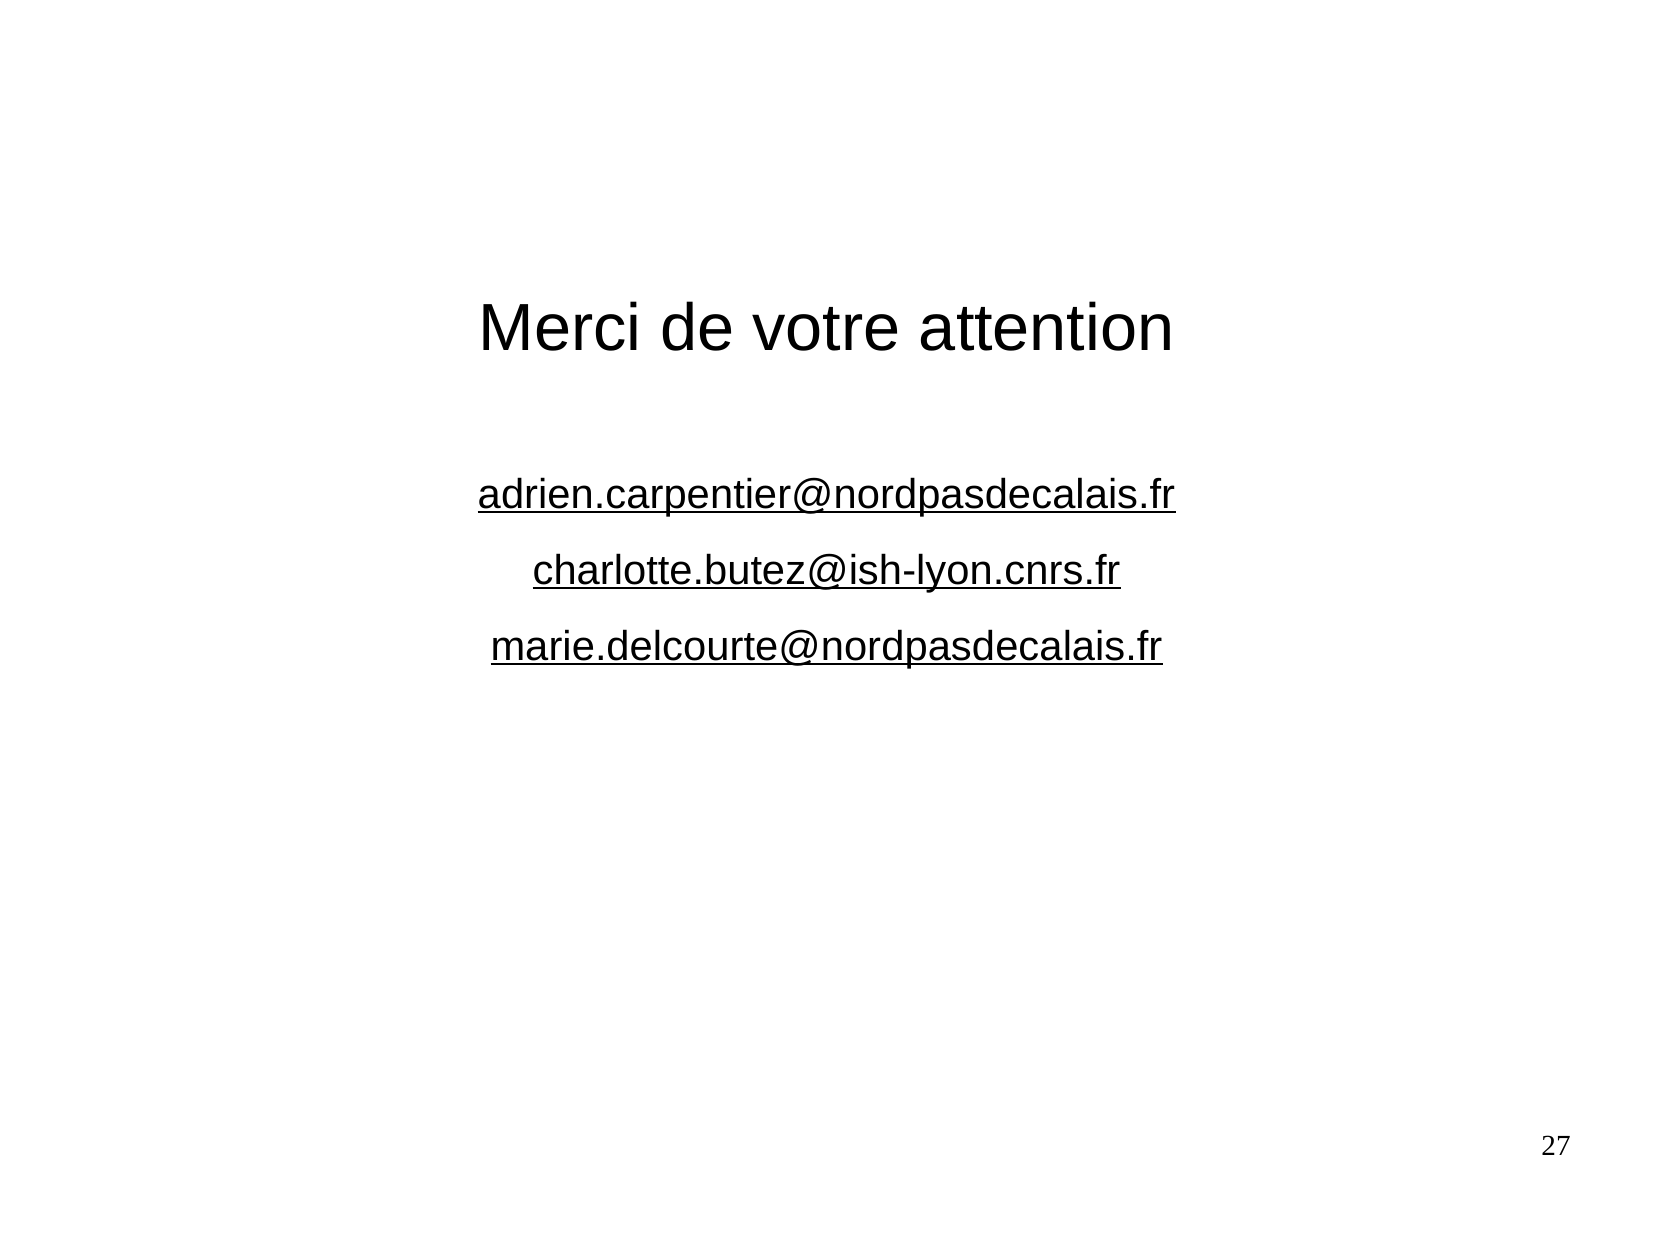

# Merci de votre attention
adrien.carpentier@nordpasdecalais.fr
charlotte.butez@ish-lyon.cnrs.fr
marie.delcourte@nordpasdecalais.fr
27